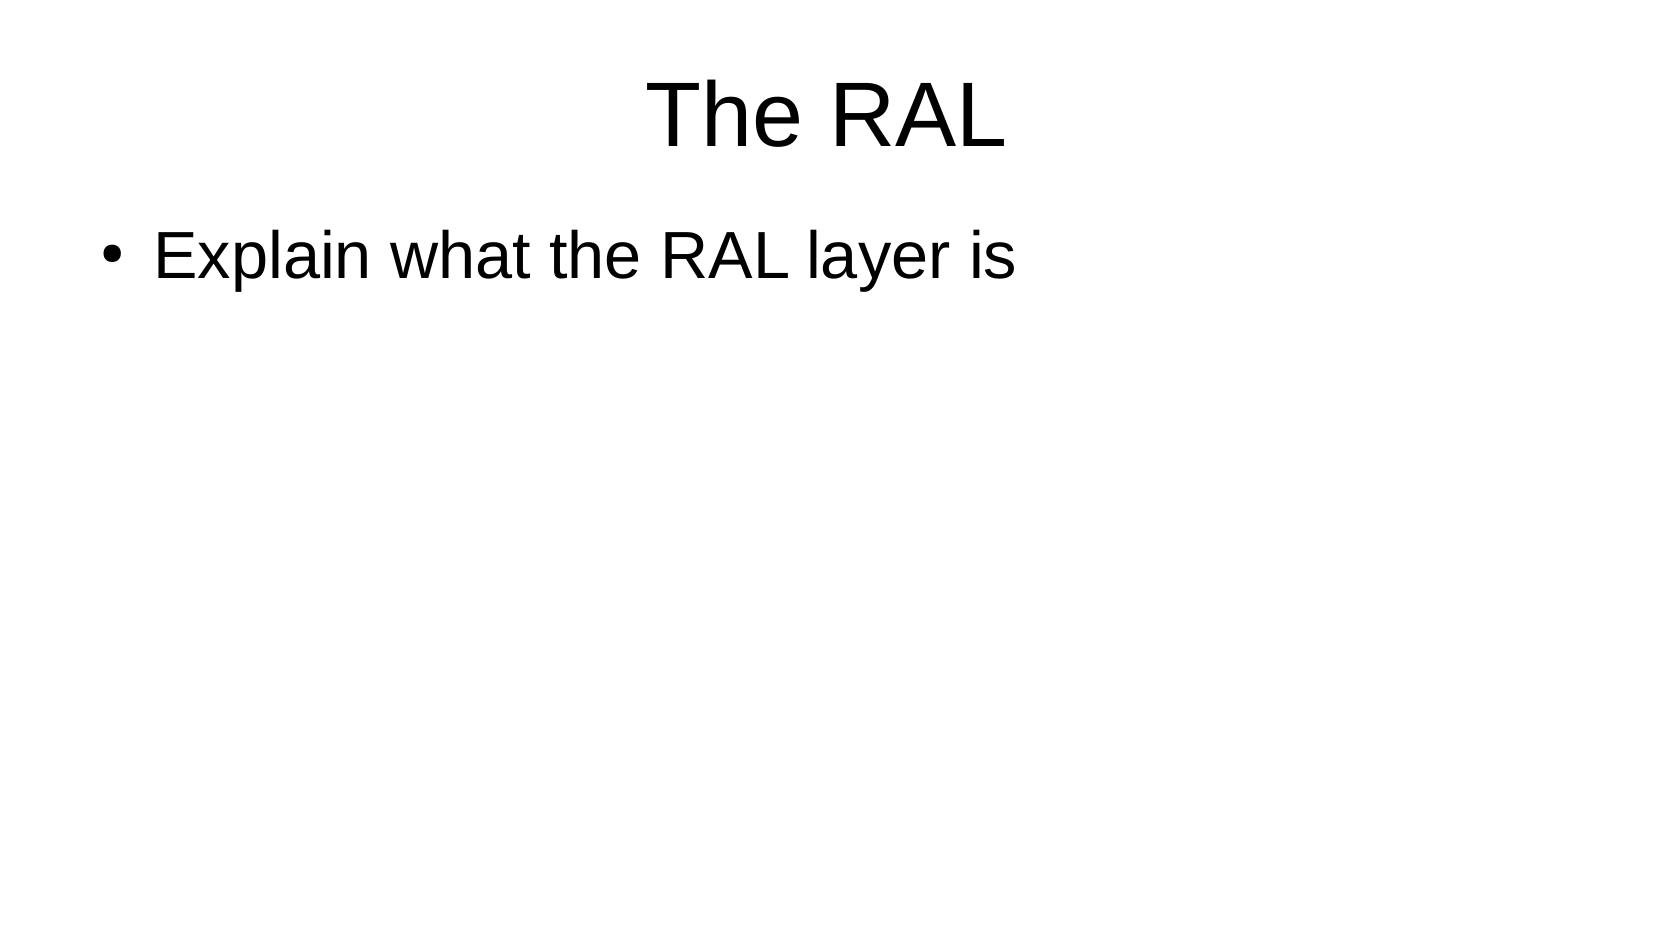

# The RAL
Explain what the RAL layer is